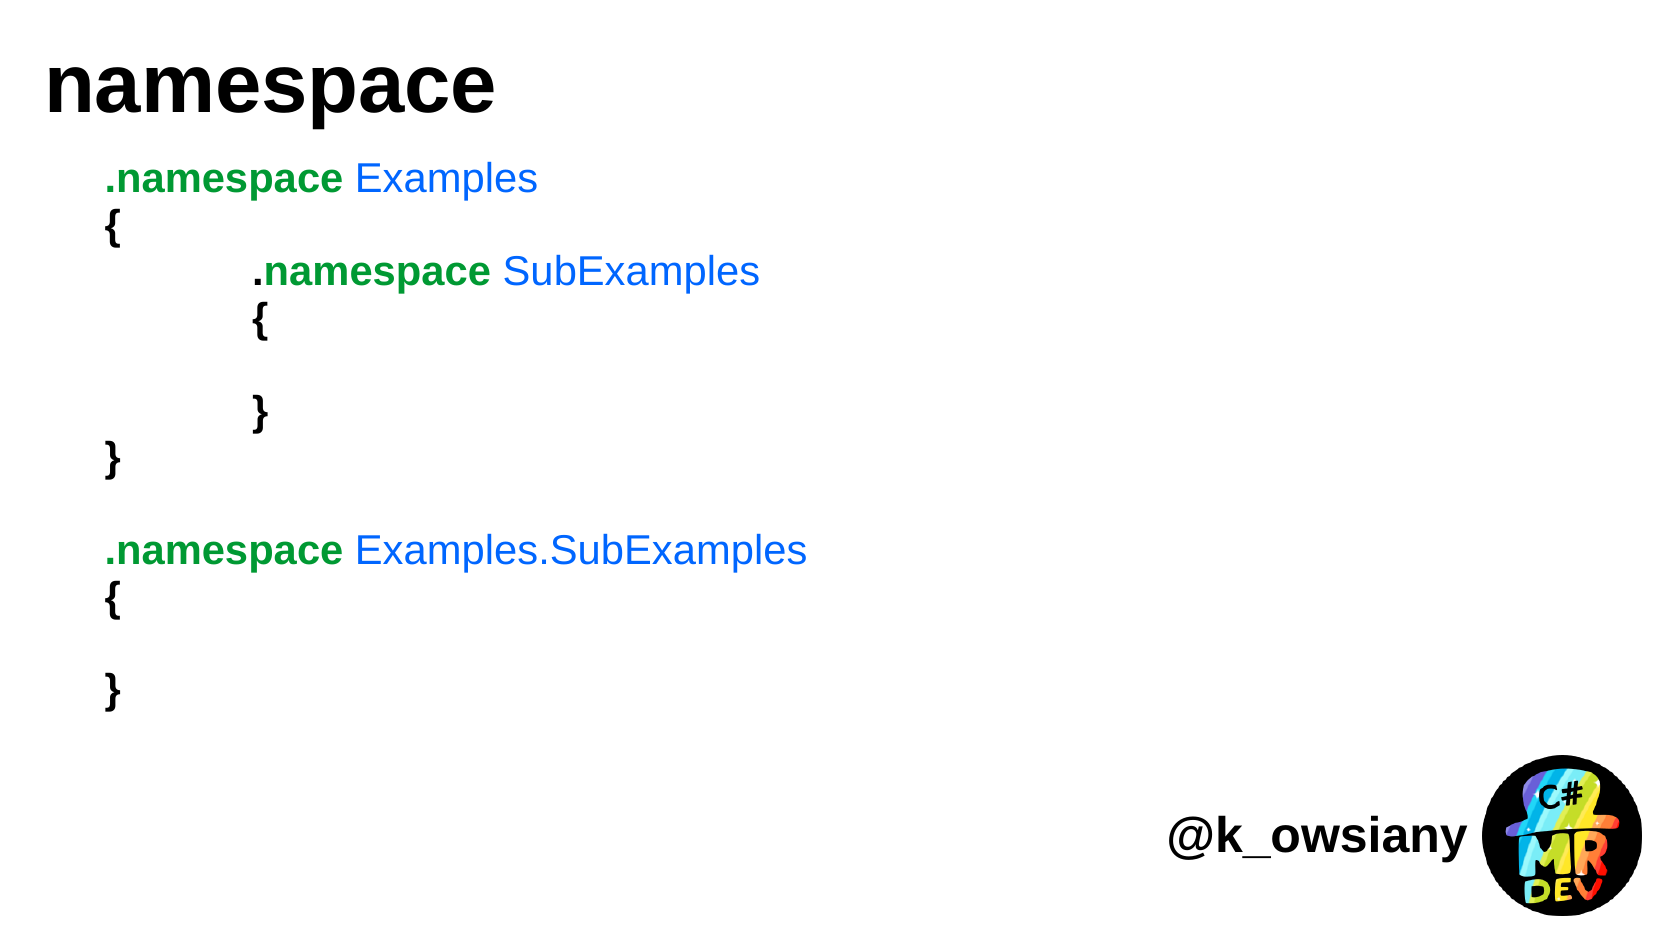

namespace
.namespace Examples
{
		.namespace SubExamples
		{
		}
}
.namespace Examples.SubExamples
{
}